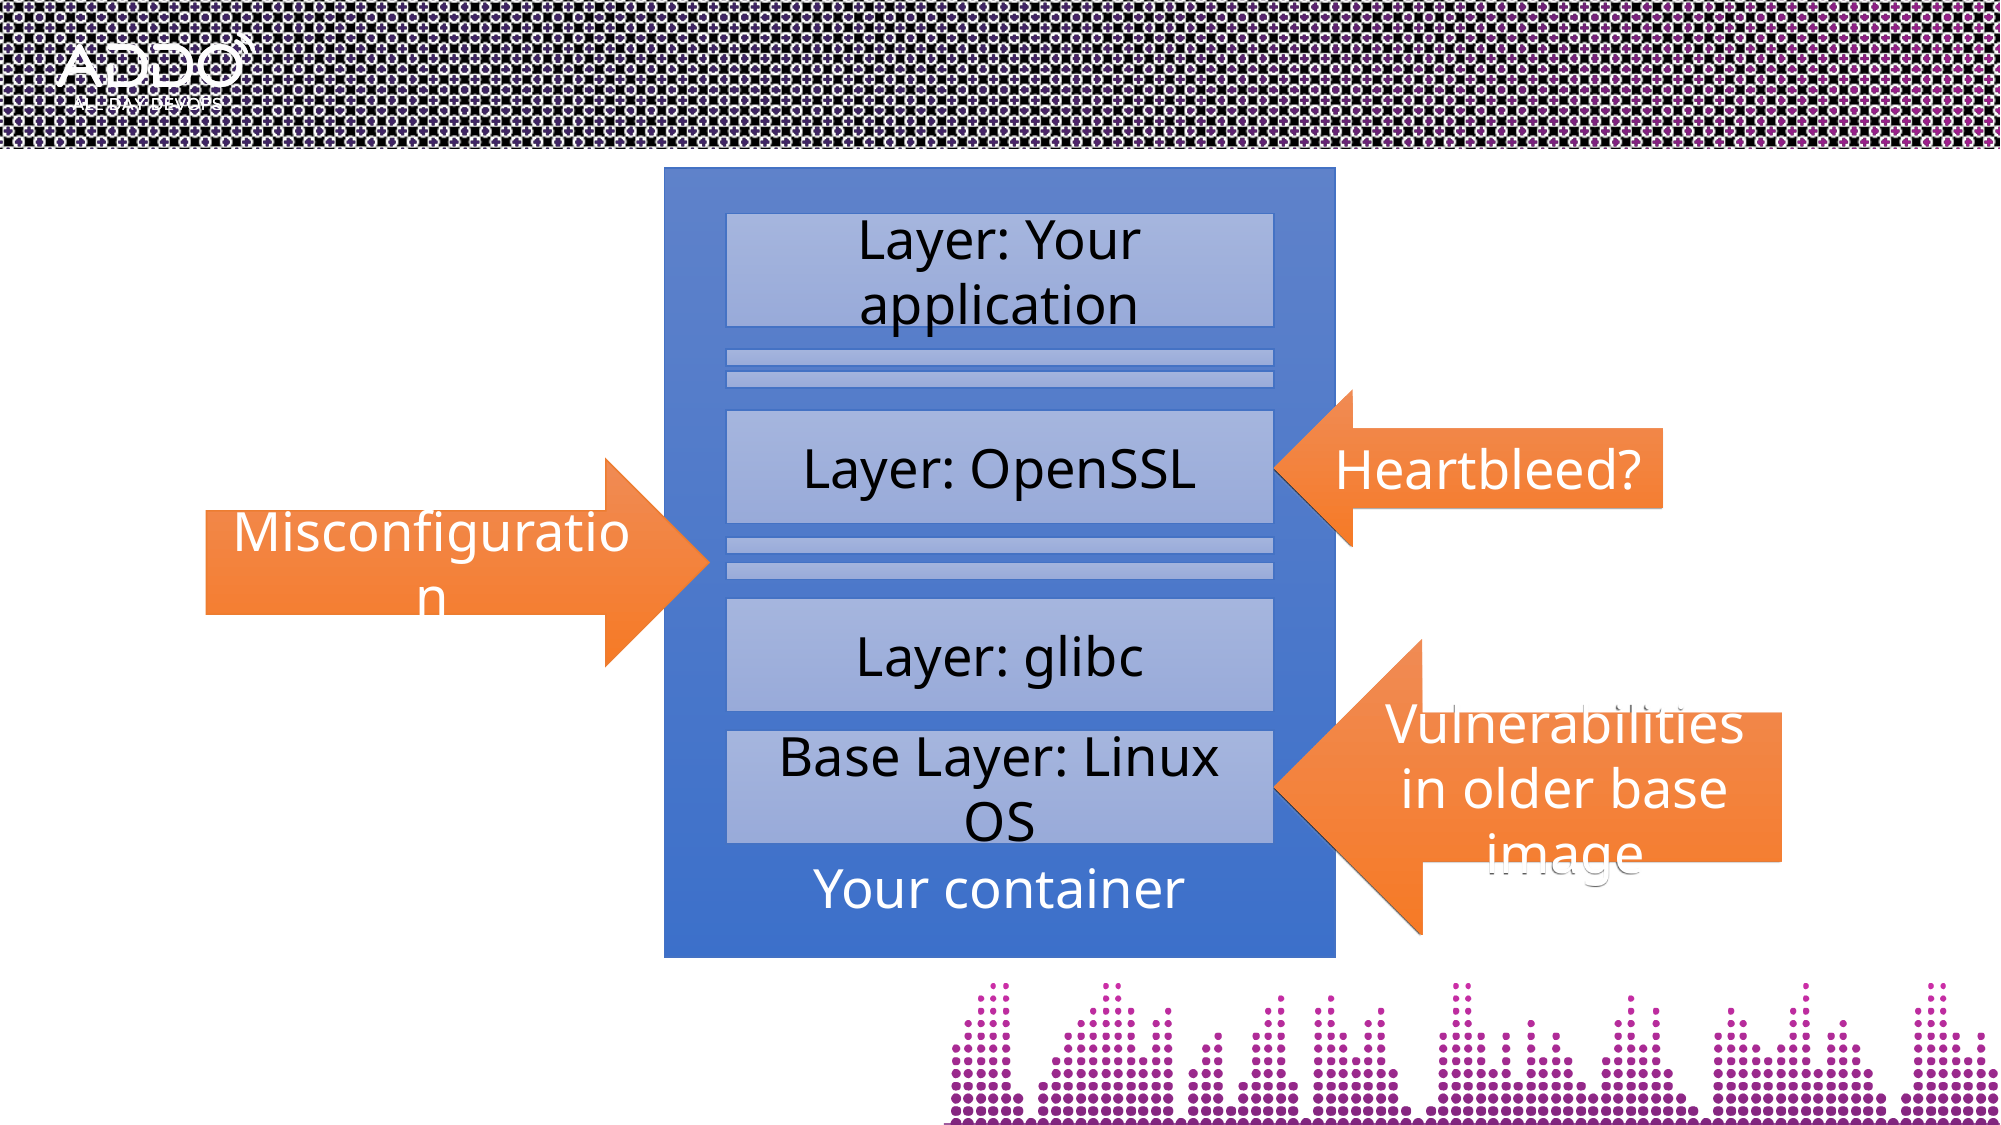

Your container
Layer: Your application
Layer: OpenSSL
Layer: glibc
Base Layer: Linux OS
Heartbleed?
Misconfiguration
Vulnerabilities in older base image